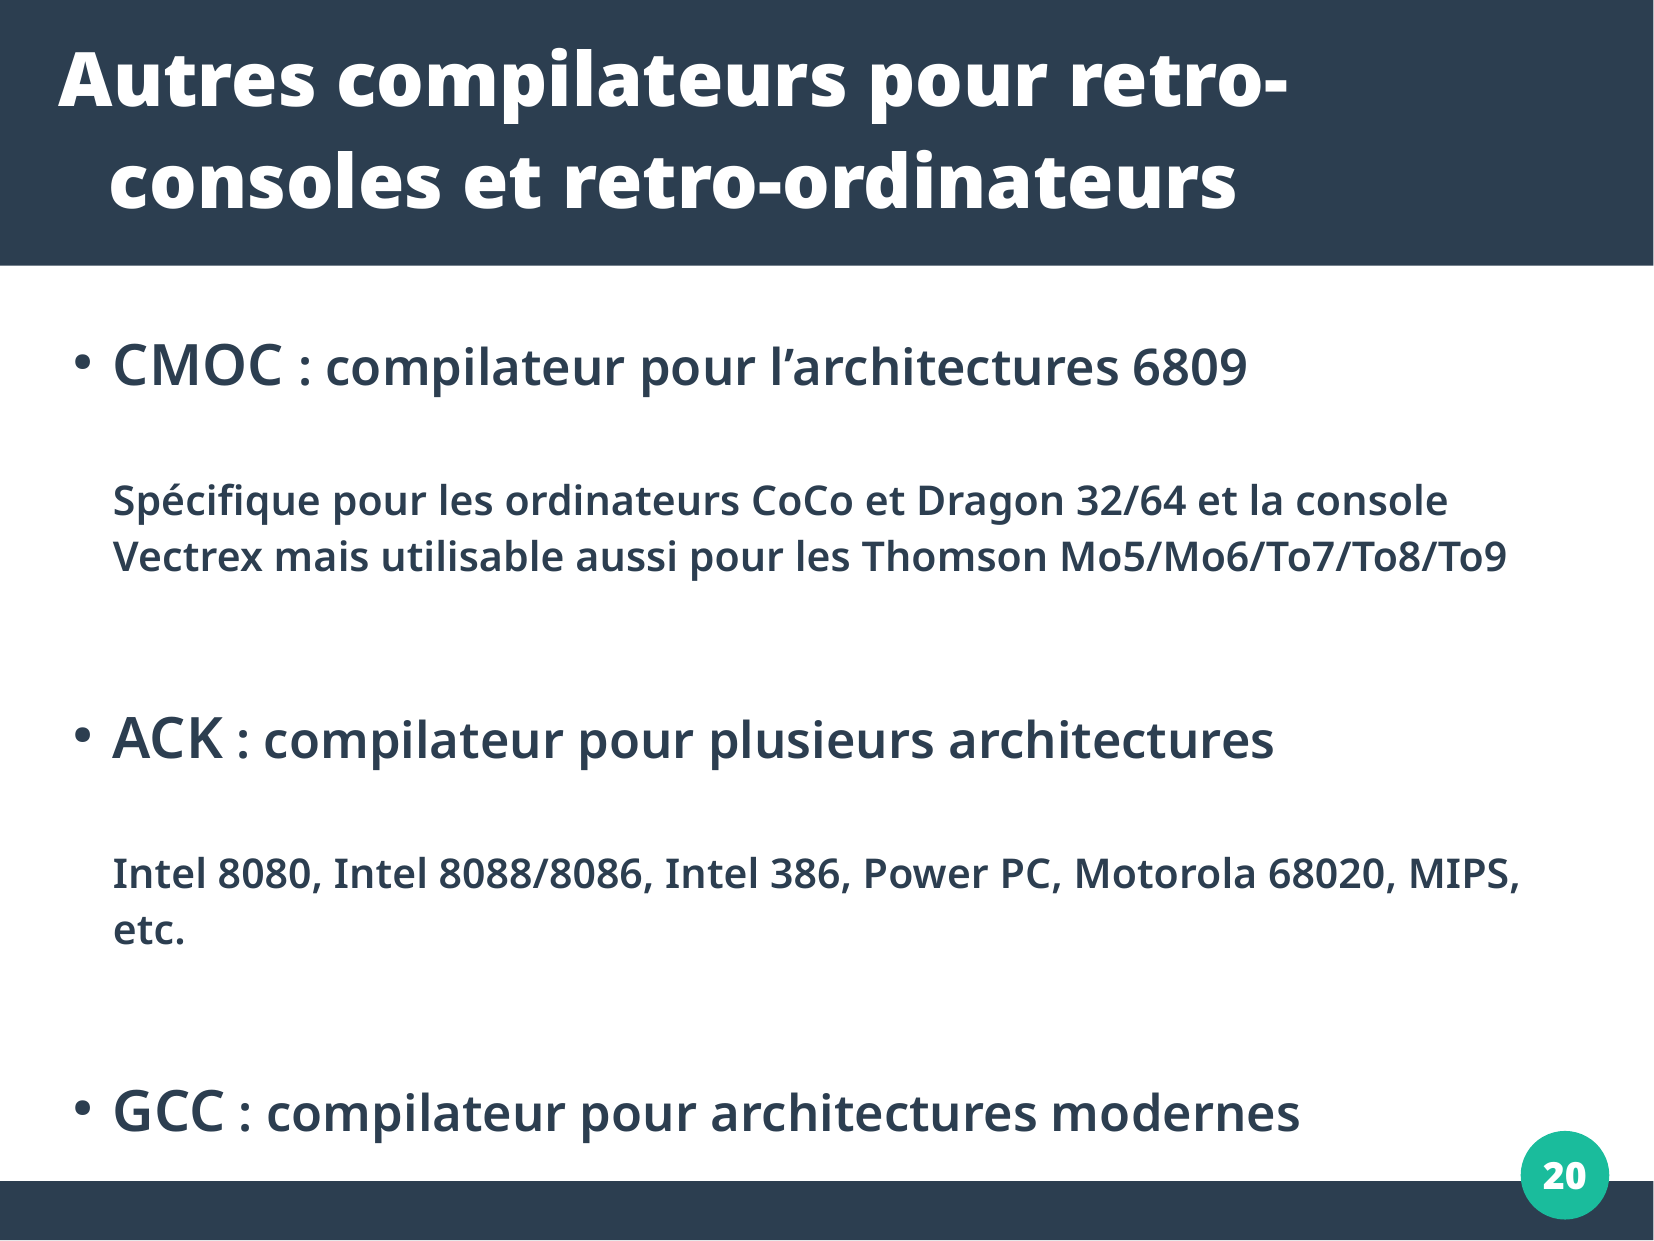

# Autres compilateurs pour retro-consoles et retro-ordinateurs
CMOC : compilateur pour l’architectures 6809
Spécifique pour les ordinateurs CoCo et Dragon 32/64 et la console Vectrex mais utilisable aussi pour les Thomson Mo5/Mo6/To7/To8/To9
ACK : compilateur pour plusieurs architectures
Intel 8080, Intel 8088/8086, Intel 386, Power PC, Motorola 68020, MIPS, etc.
GCC : compilateur pour architectures modernes
20